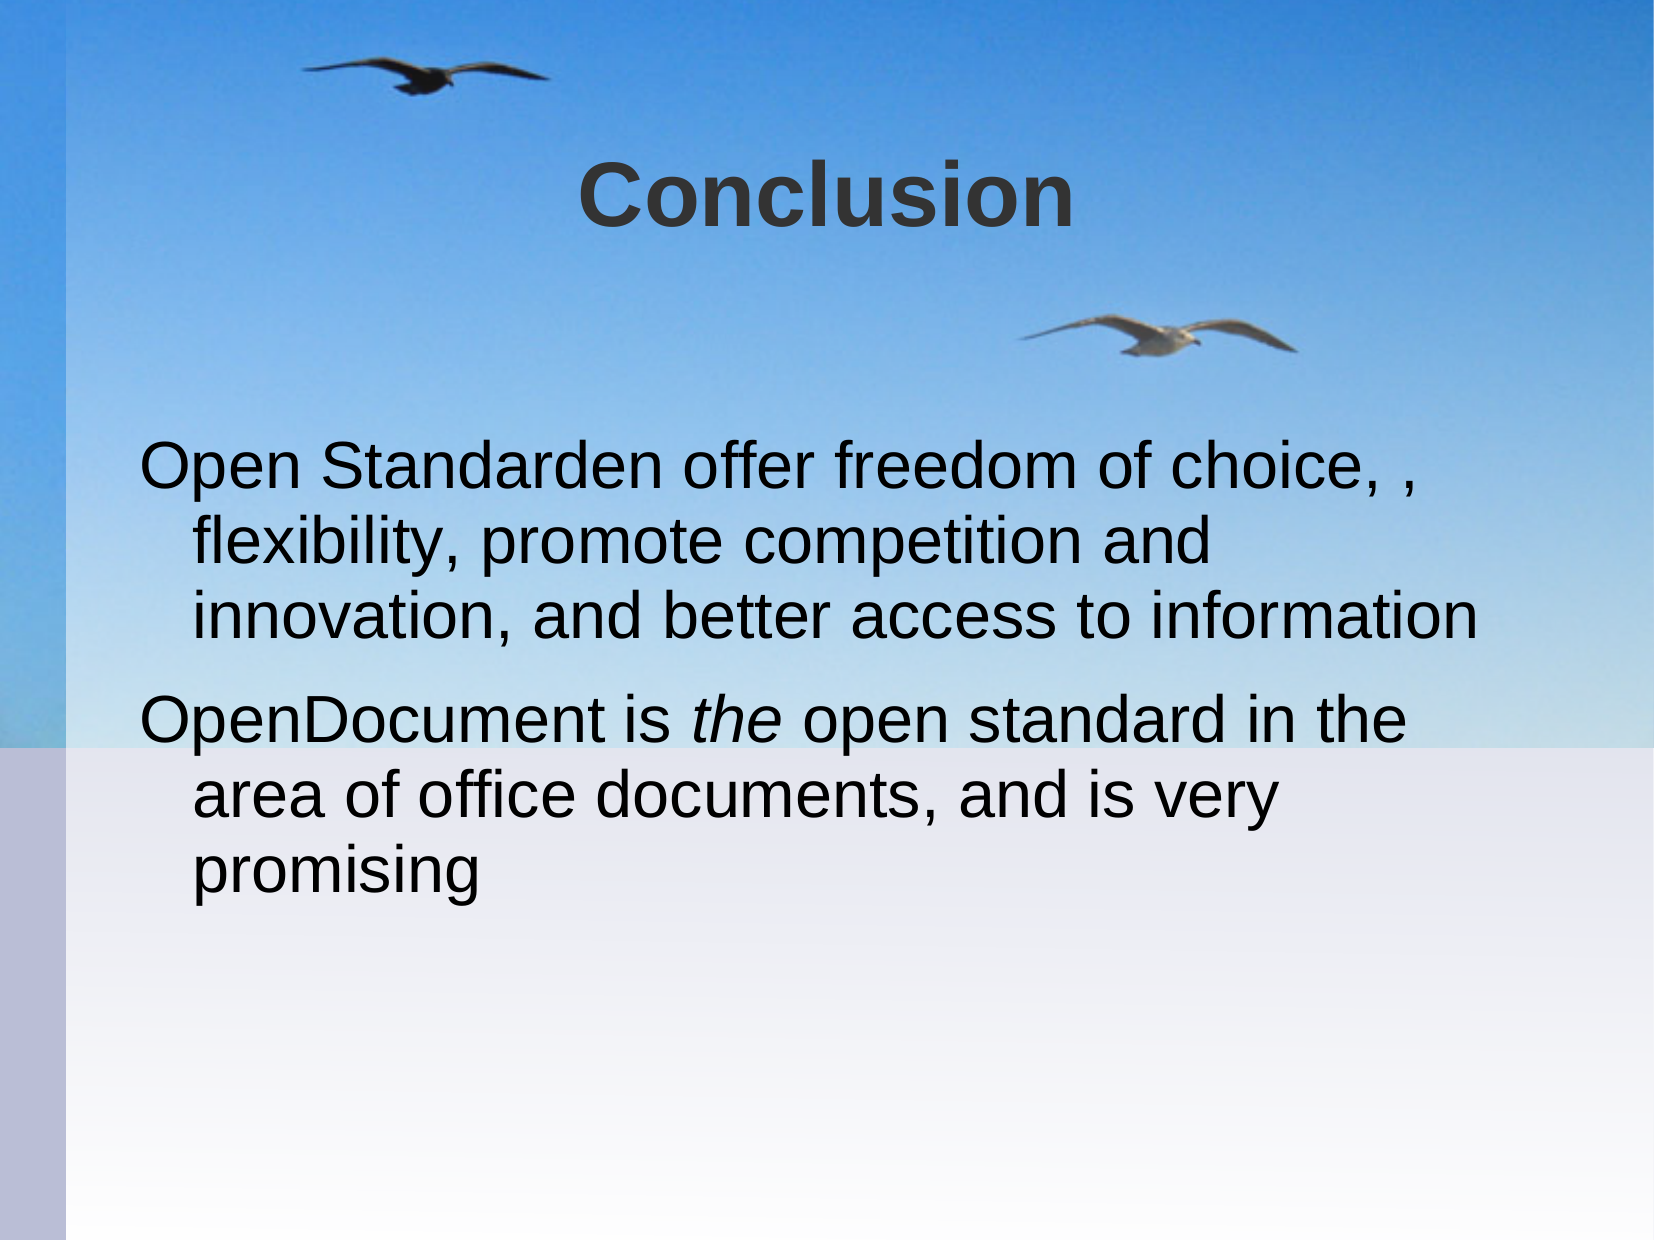

# Conclusion
Open Standarden offer freedom of choice, , flexibility, promote competition and innovation, and better access to information
OpenDocument is the open standard in the area of office documents, and is very promising